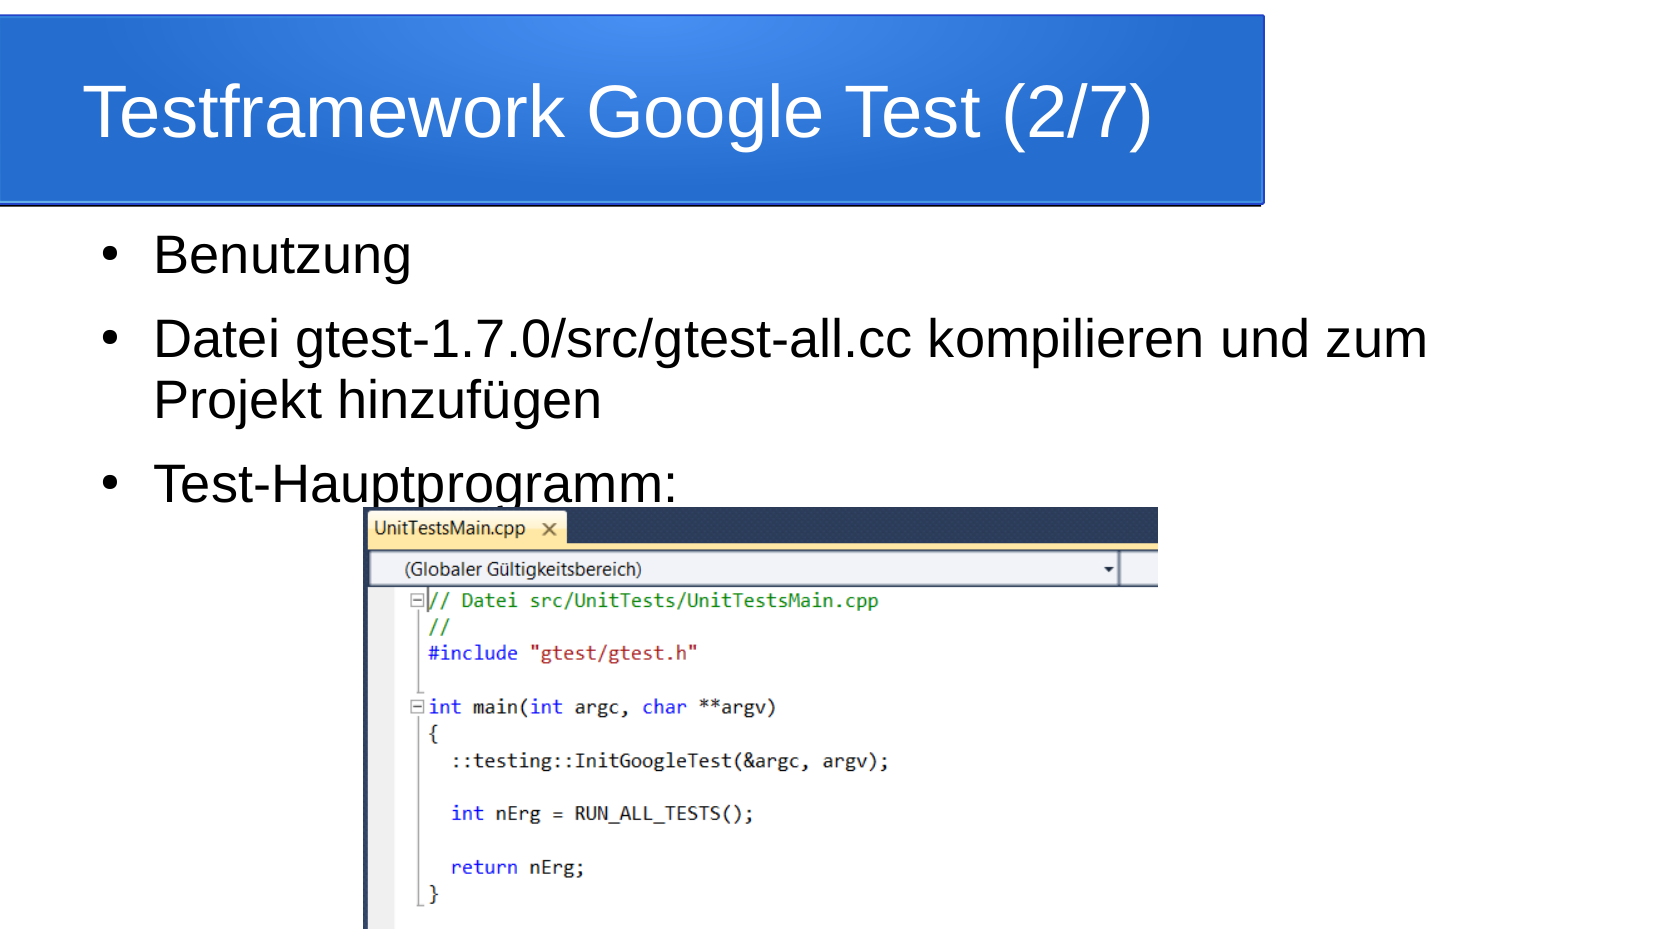

# Testframework Google Test (2/7)
Benutzung
Datei gtest-1.7.0/src/gtest-all.cc kompilieren und zum Projekt hinzufügen
Test-Hauptprogramm: